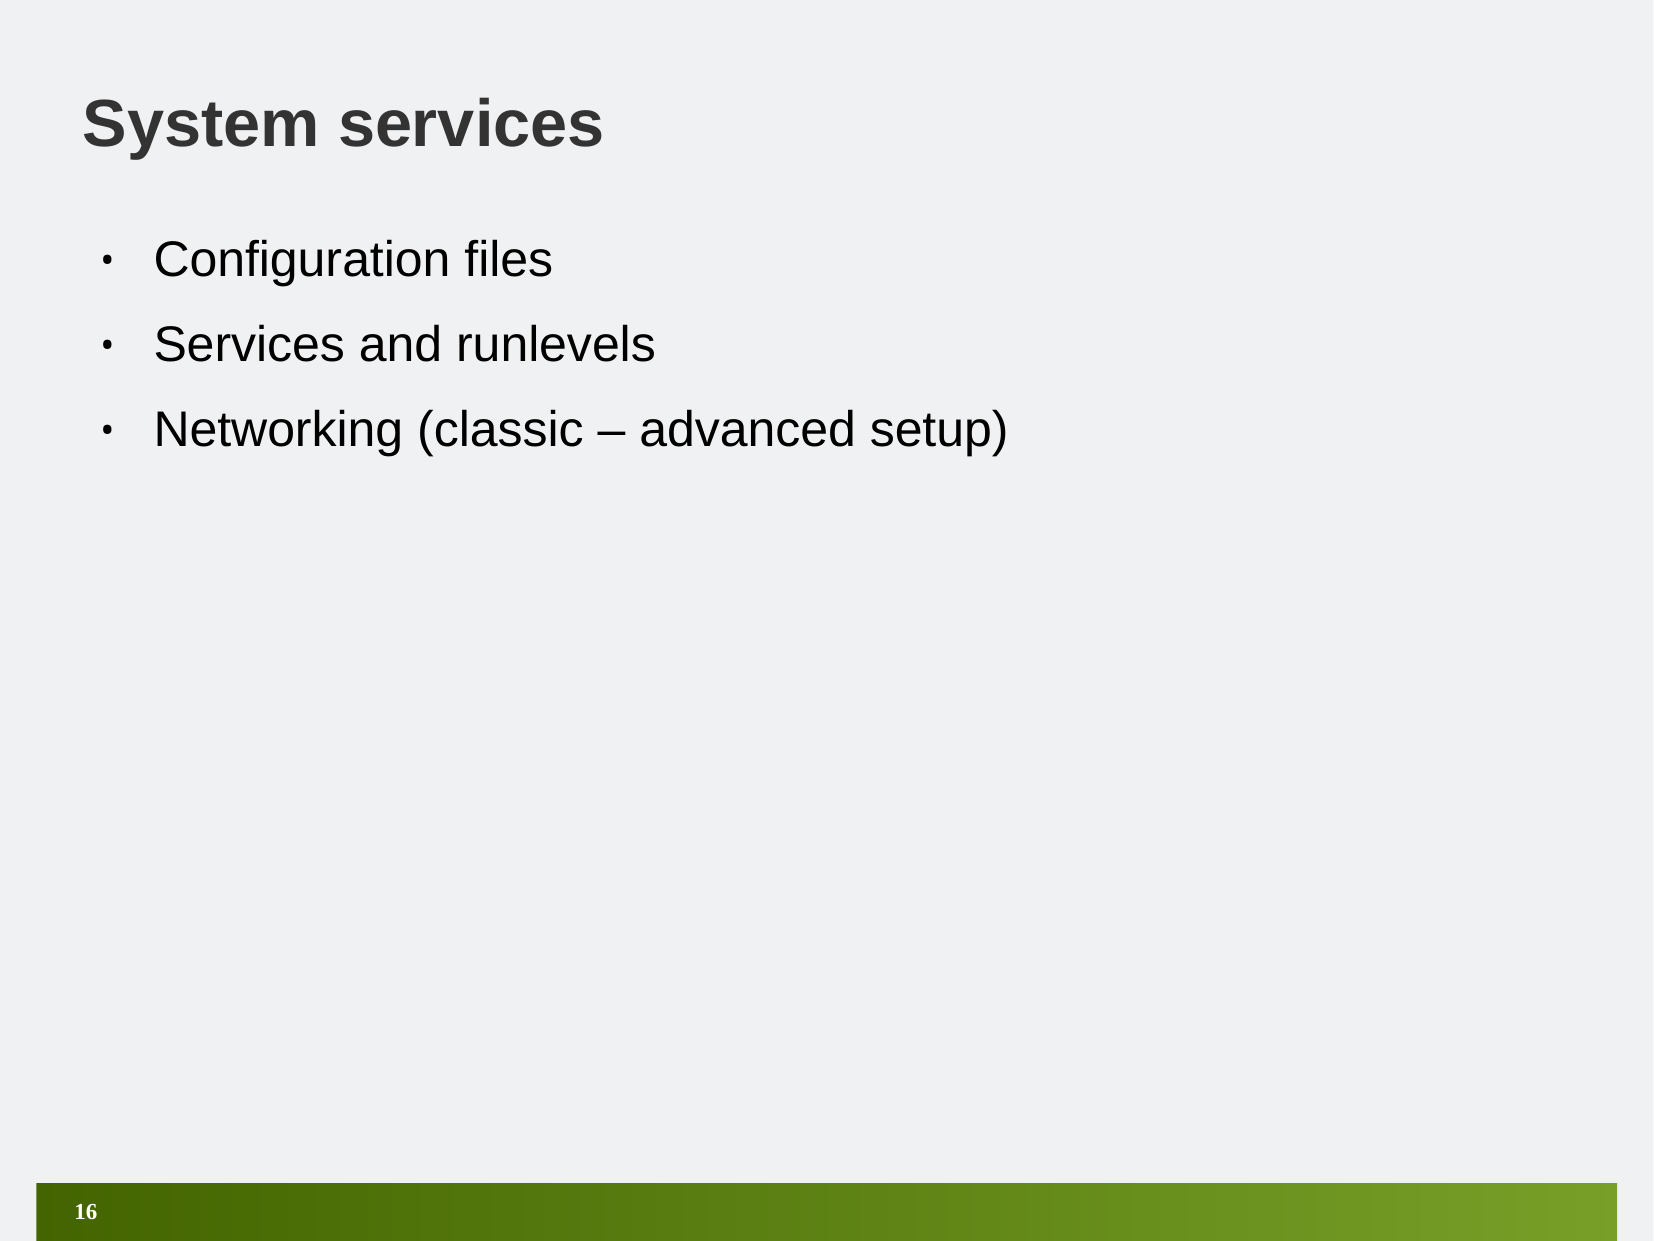

# System services
Configuration files
Services and runlevels
Networking (classic – advanced setup)
16